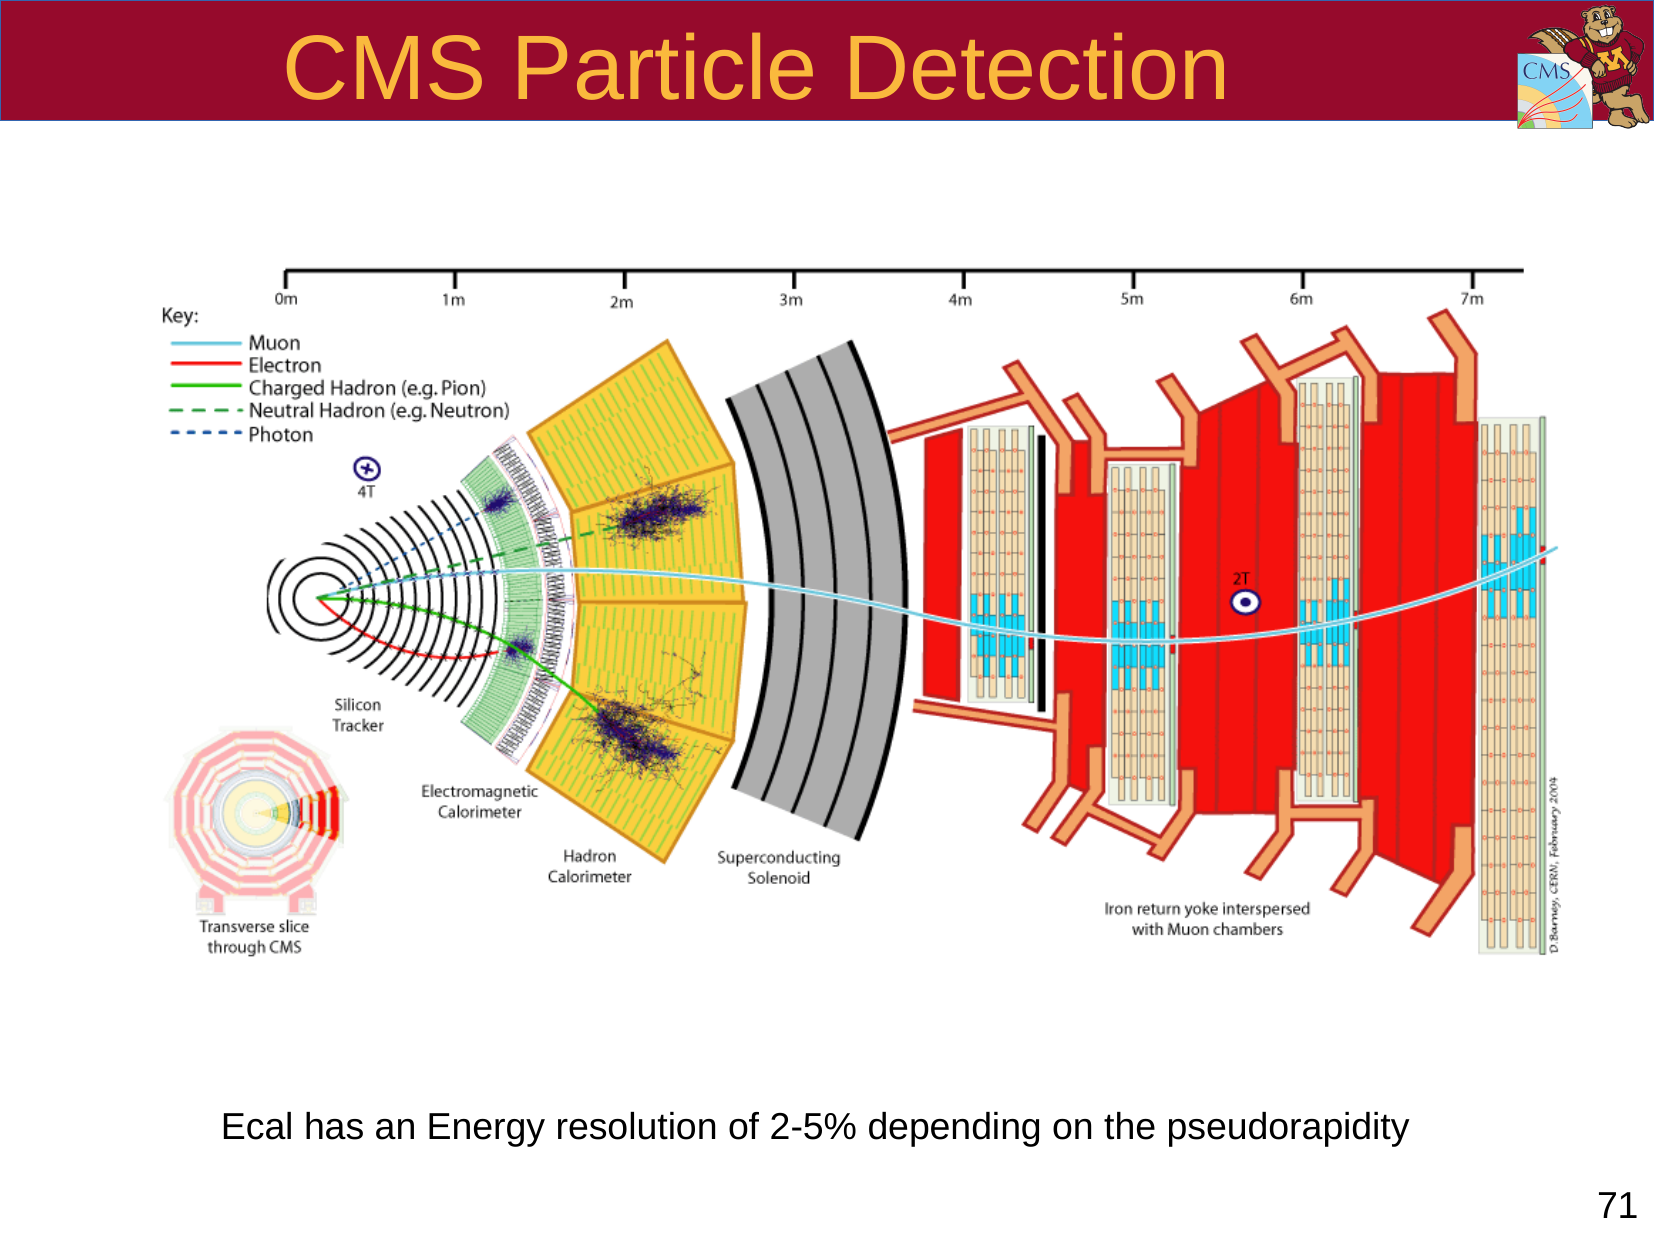

# CMS Particle Detection
Ecal has an Energy resolution of 2-5% depending on the pseudorapidity
71